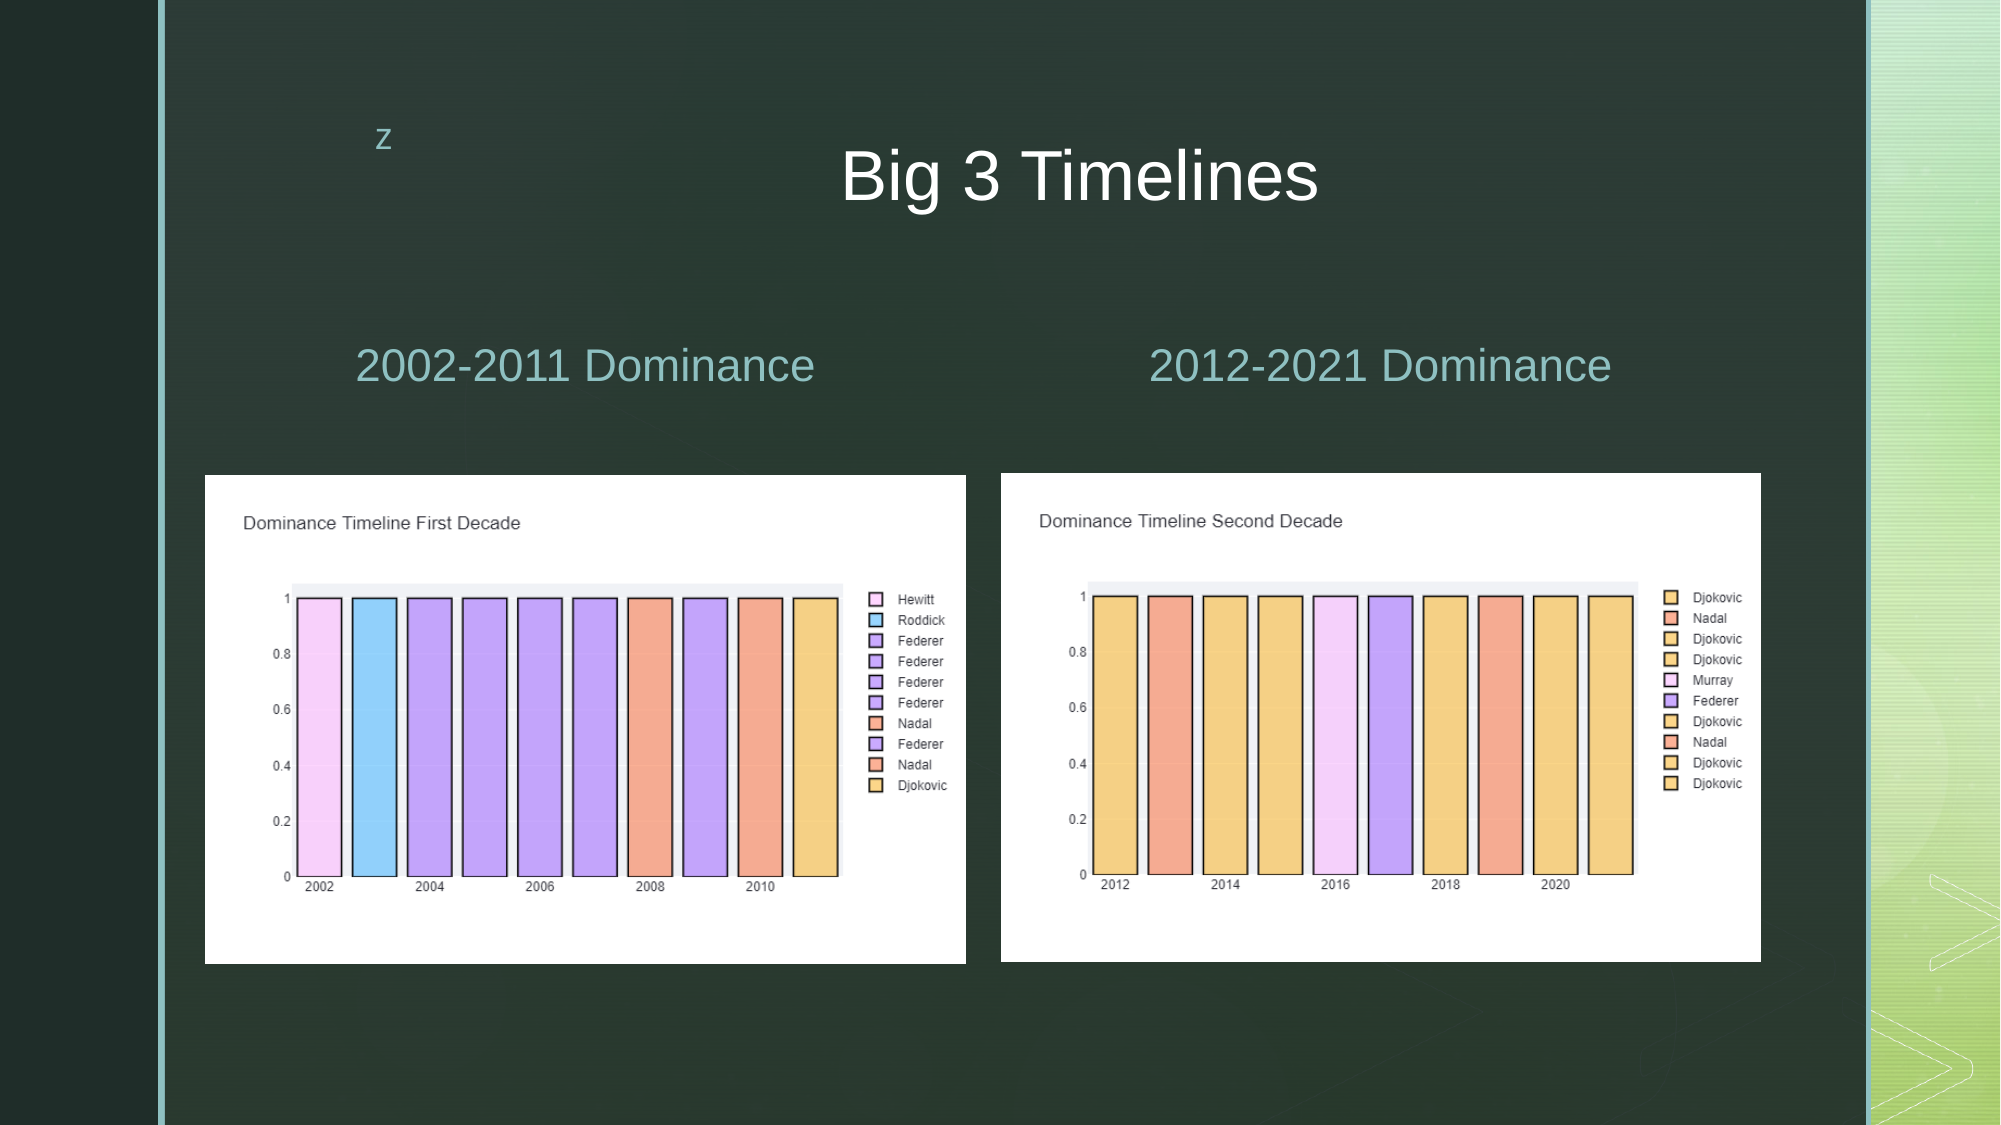

# Big 3 Timelines
2002-2011 Dominance
2012-2021 Dominance